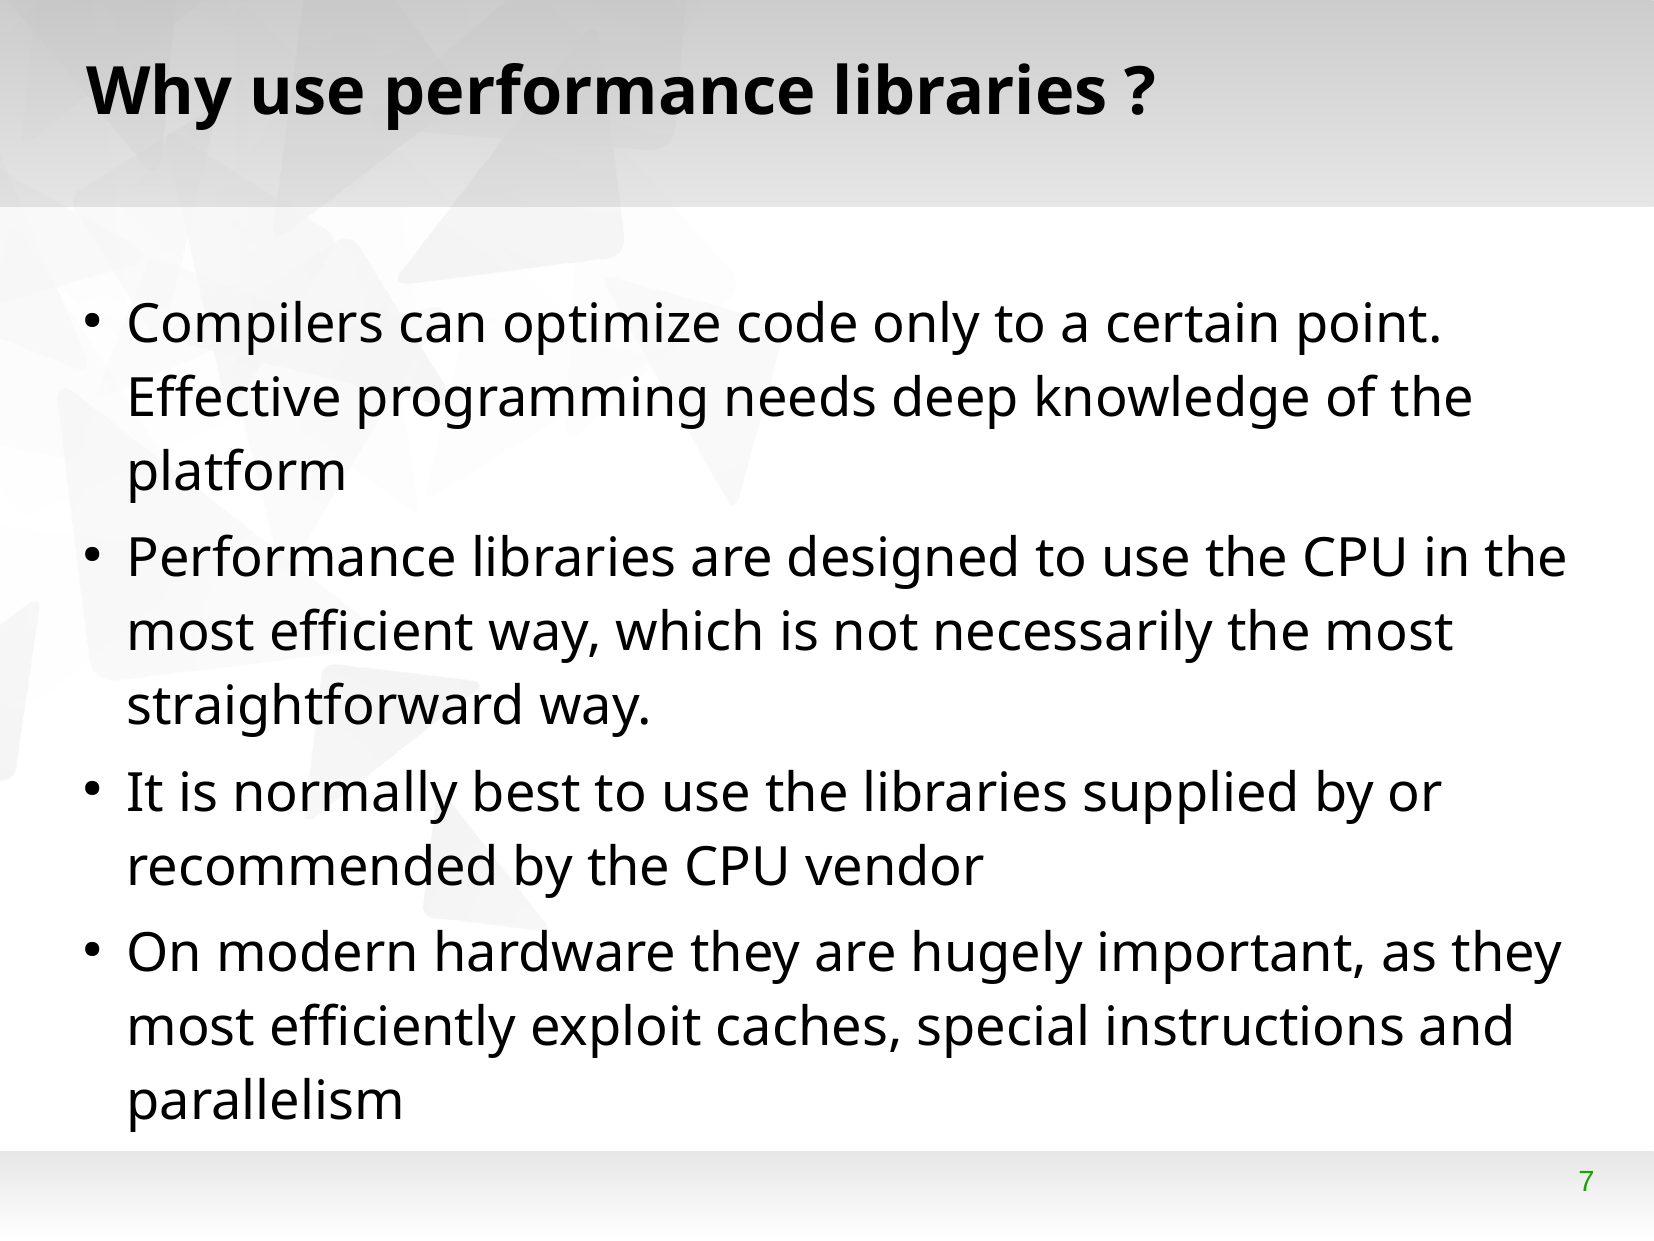

# Why use performance libraries ?
Compilers can optimize code only to a certain point. Effective programming needs deep knowledge of the platform
Performance libraries are designed to use the CPU in the most efficient way, which is not necessarily the most straightforward way.
It is normally best to use the libraries supplied by or recommended by the CPU vendor
On modern hardware they are hugely important, as they most efficiently exploit caches, special instructions and parallelism
7